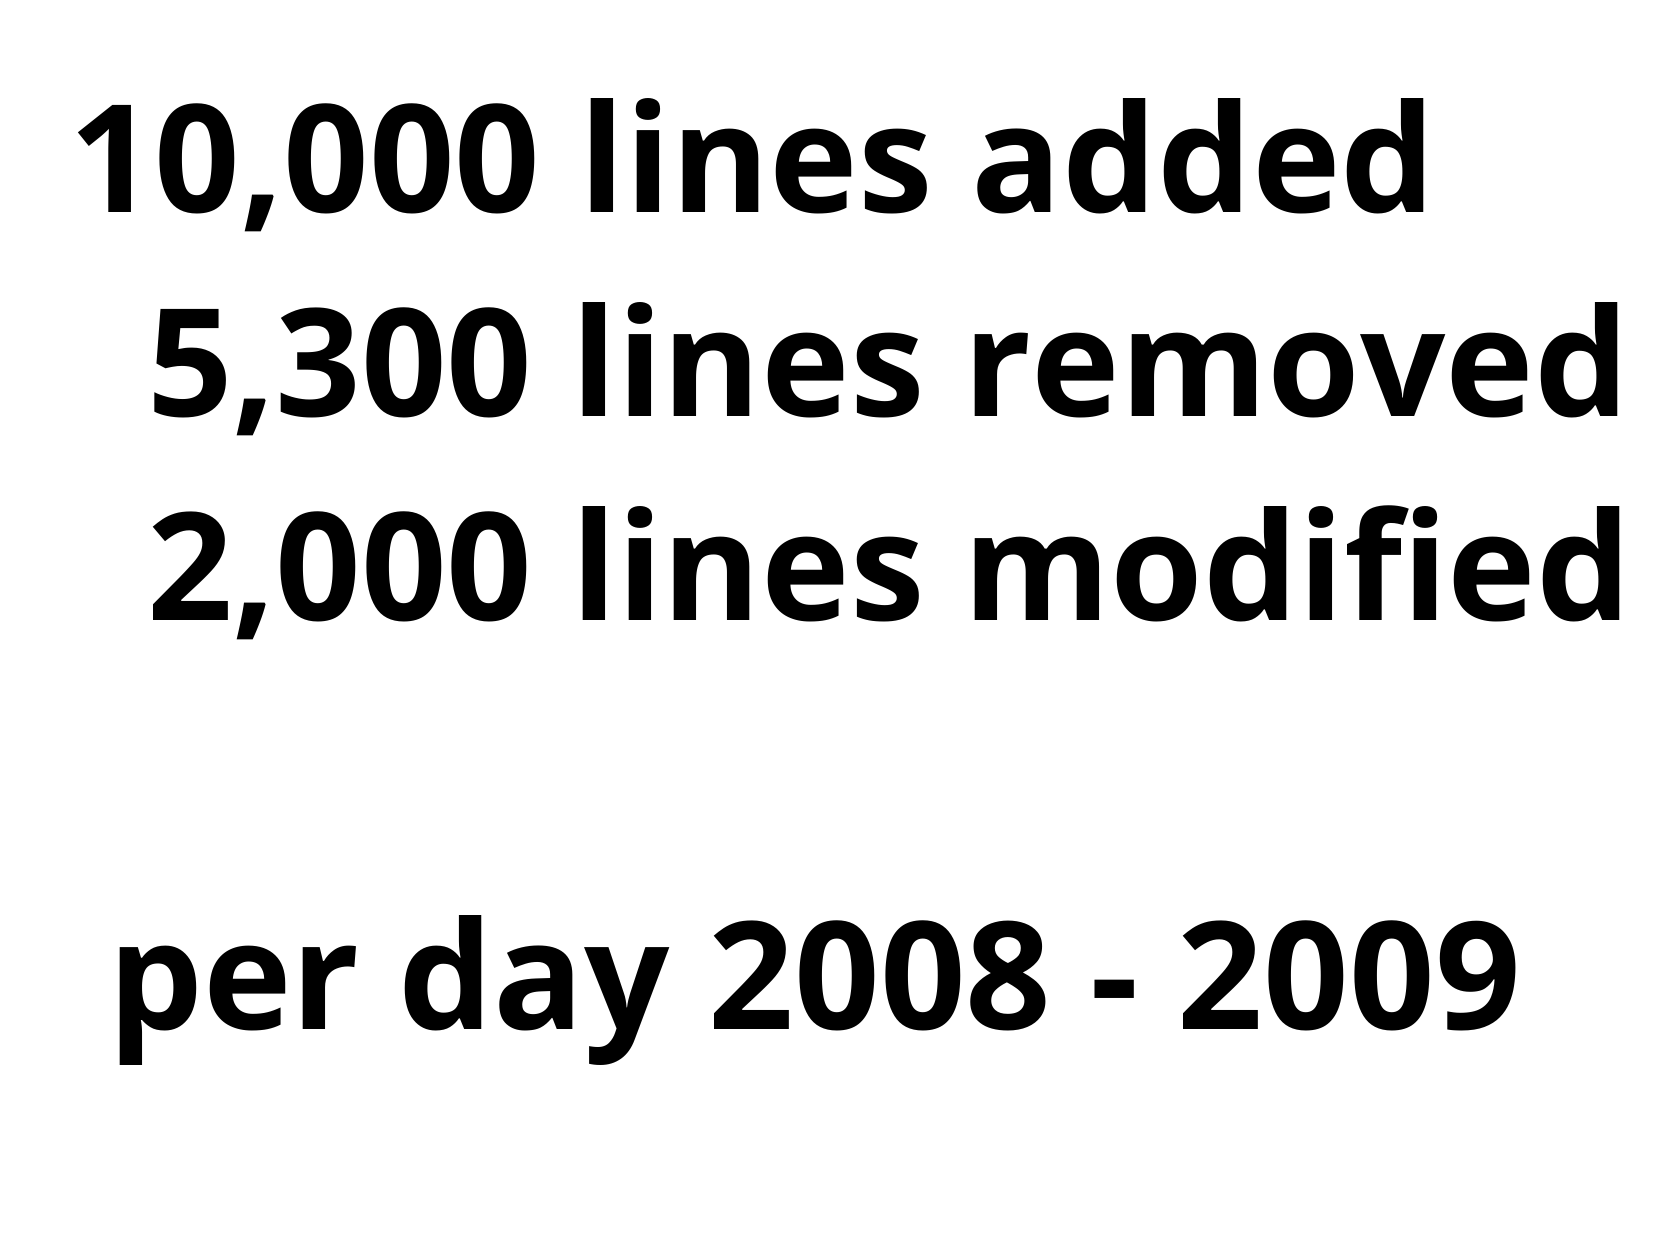

10,000 lines added
 5,300 lines removed
 2,000 lines modified
 per day 2008 - 2009
2.6.20 to 2.6.24-rc8